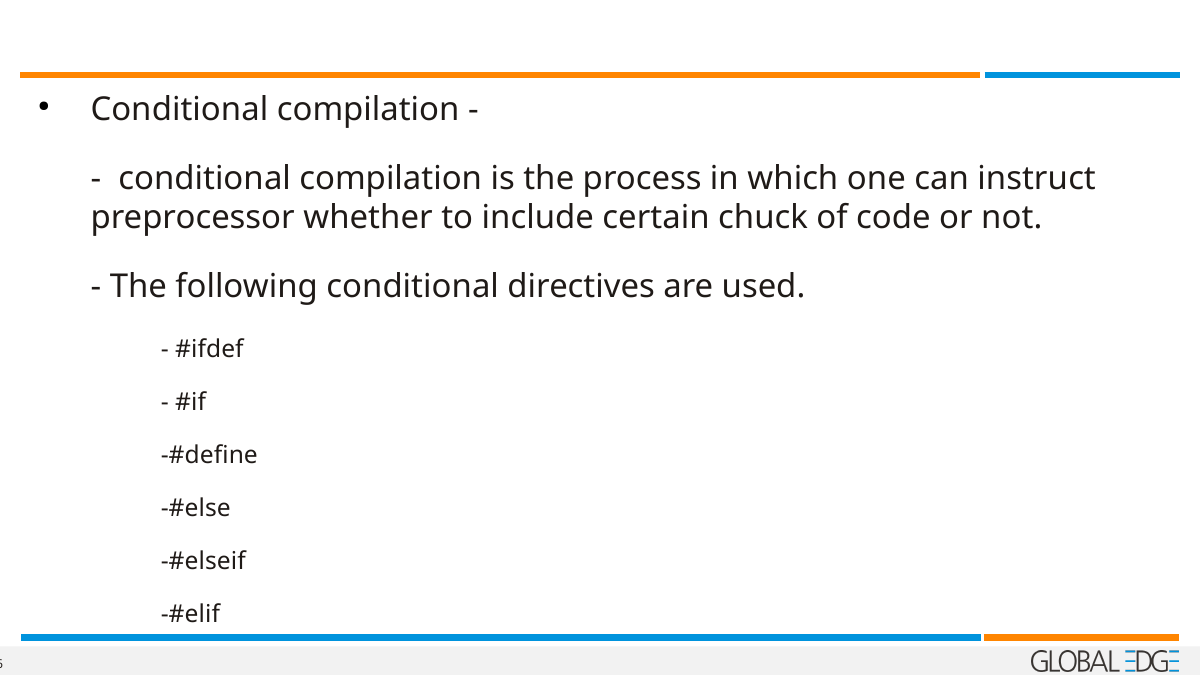

#
Conditional compilation -
- conditional compilation is the process in which one can instruct preprocessor whether to include certain chuck of code or not.
- The following conditional directives are used.
- #ifdef
- #if
-#define
-#else
-#elseif
-#elif